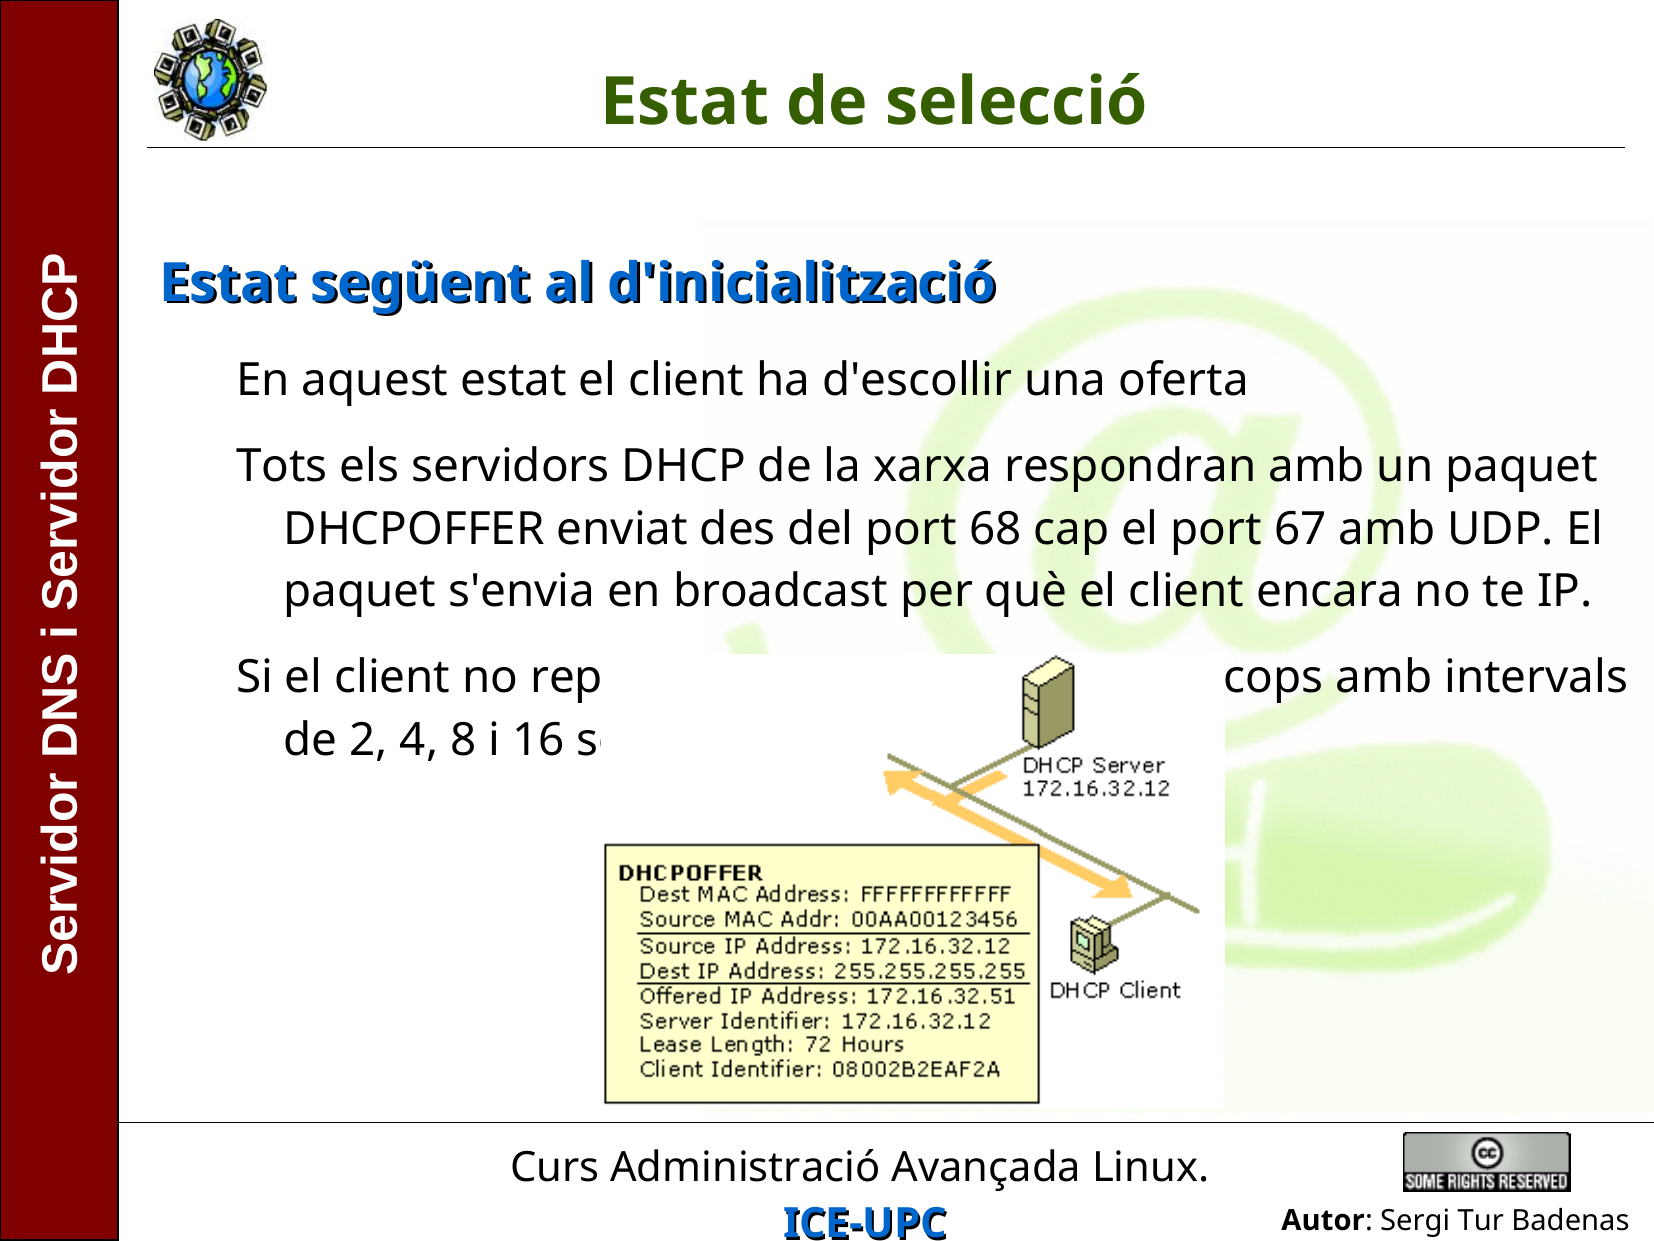

# Estat de selecció
Estat següent al d'inicialització
En aquest estat el client ha d'escollir una oferta
Tots els servidors DHCP de la xarxa respondran amb un paquet DHCPOFFER enviat des del port 68 cap el port 67 amb UDP. El paquet s'envia en broadcast per què el client encara no te IP.
Si el client no rep una resposta ho reintenta 4 cops amb intervals de 2, 4, 8 i 16 segons.